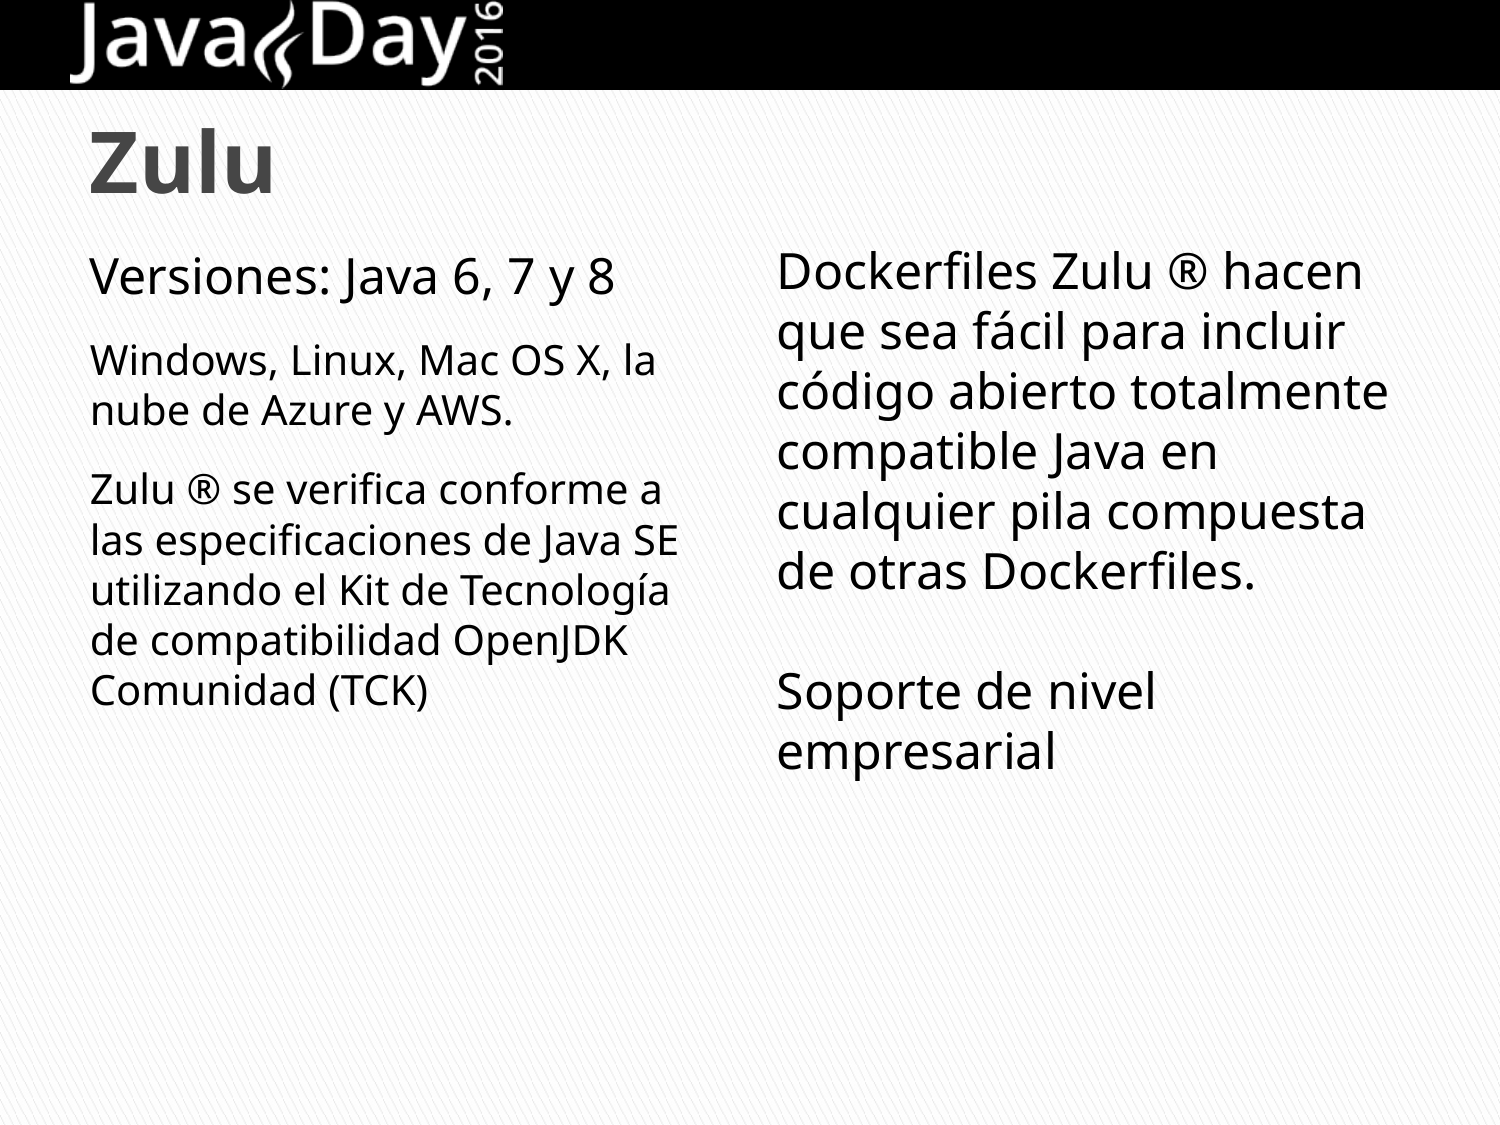

# Zulu
Dockerfiles Zulu ® hacen que sea fácil para incluir código abierto totalmente compatible Java en cualquier pila compuesta de otras Dockerfiles.
Soporte de nivel empresarial
Versiones: Java 6, 7 y 8
Windows, Linux, Mac OS X, la nube de Azure y AWS.
Zulu ® se verifica conforme a las especificaciones de Java SE utilizando el Kit de Tecnología de compatibilidad OpenJDK Comunidad (TCK)